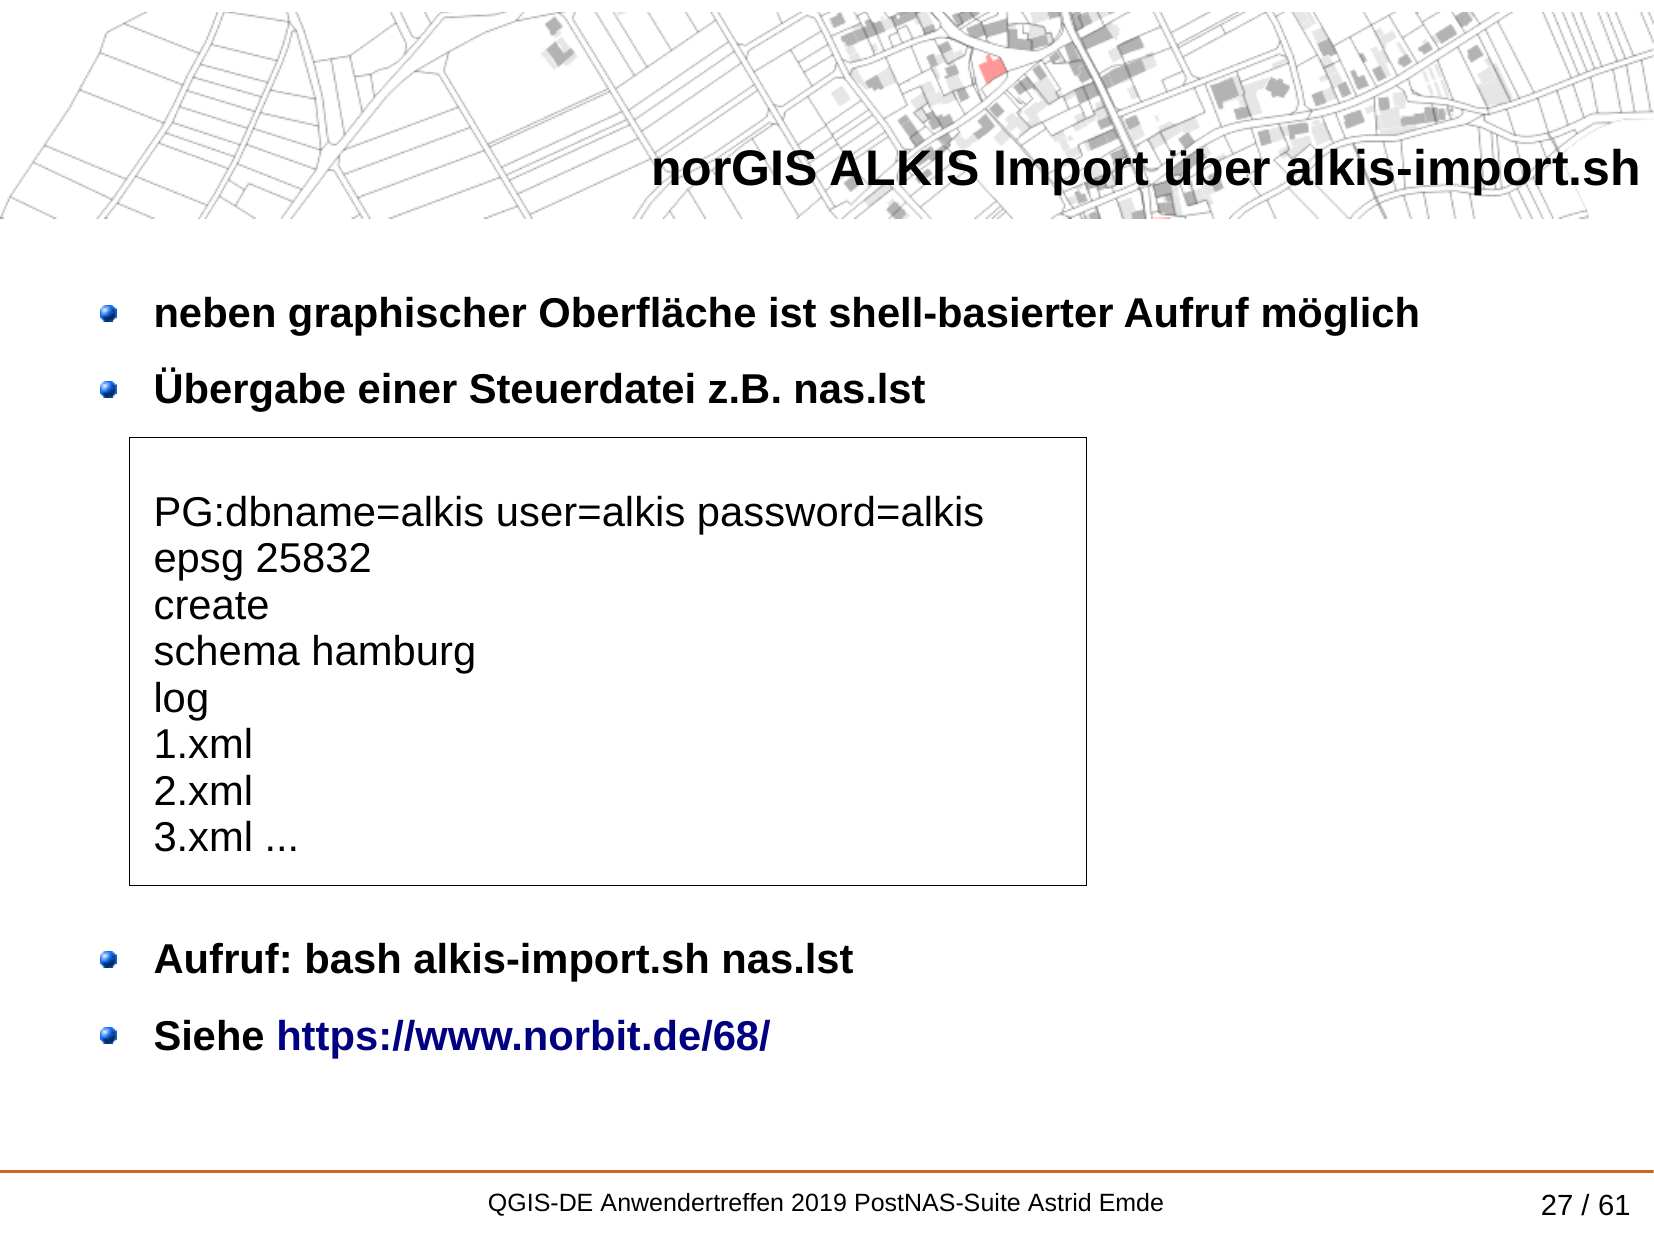

# norGIS ALKIS Import über alkis-import.sh
neben graphischer Oberfläche ist shell-basierter Aufruf möglich
Übergabe einer Steuerdatei z.B. nas.lst
PG:dbname=alkis user=alkis password=alkis
epsg 25832
create
schema hamburg
log
1.xml
2.xml
3.xml ...
Aufruf: bash alkis-import.sh nas.lst
Siehe https://www.norbit.de/68/